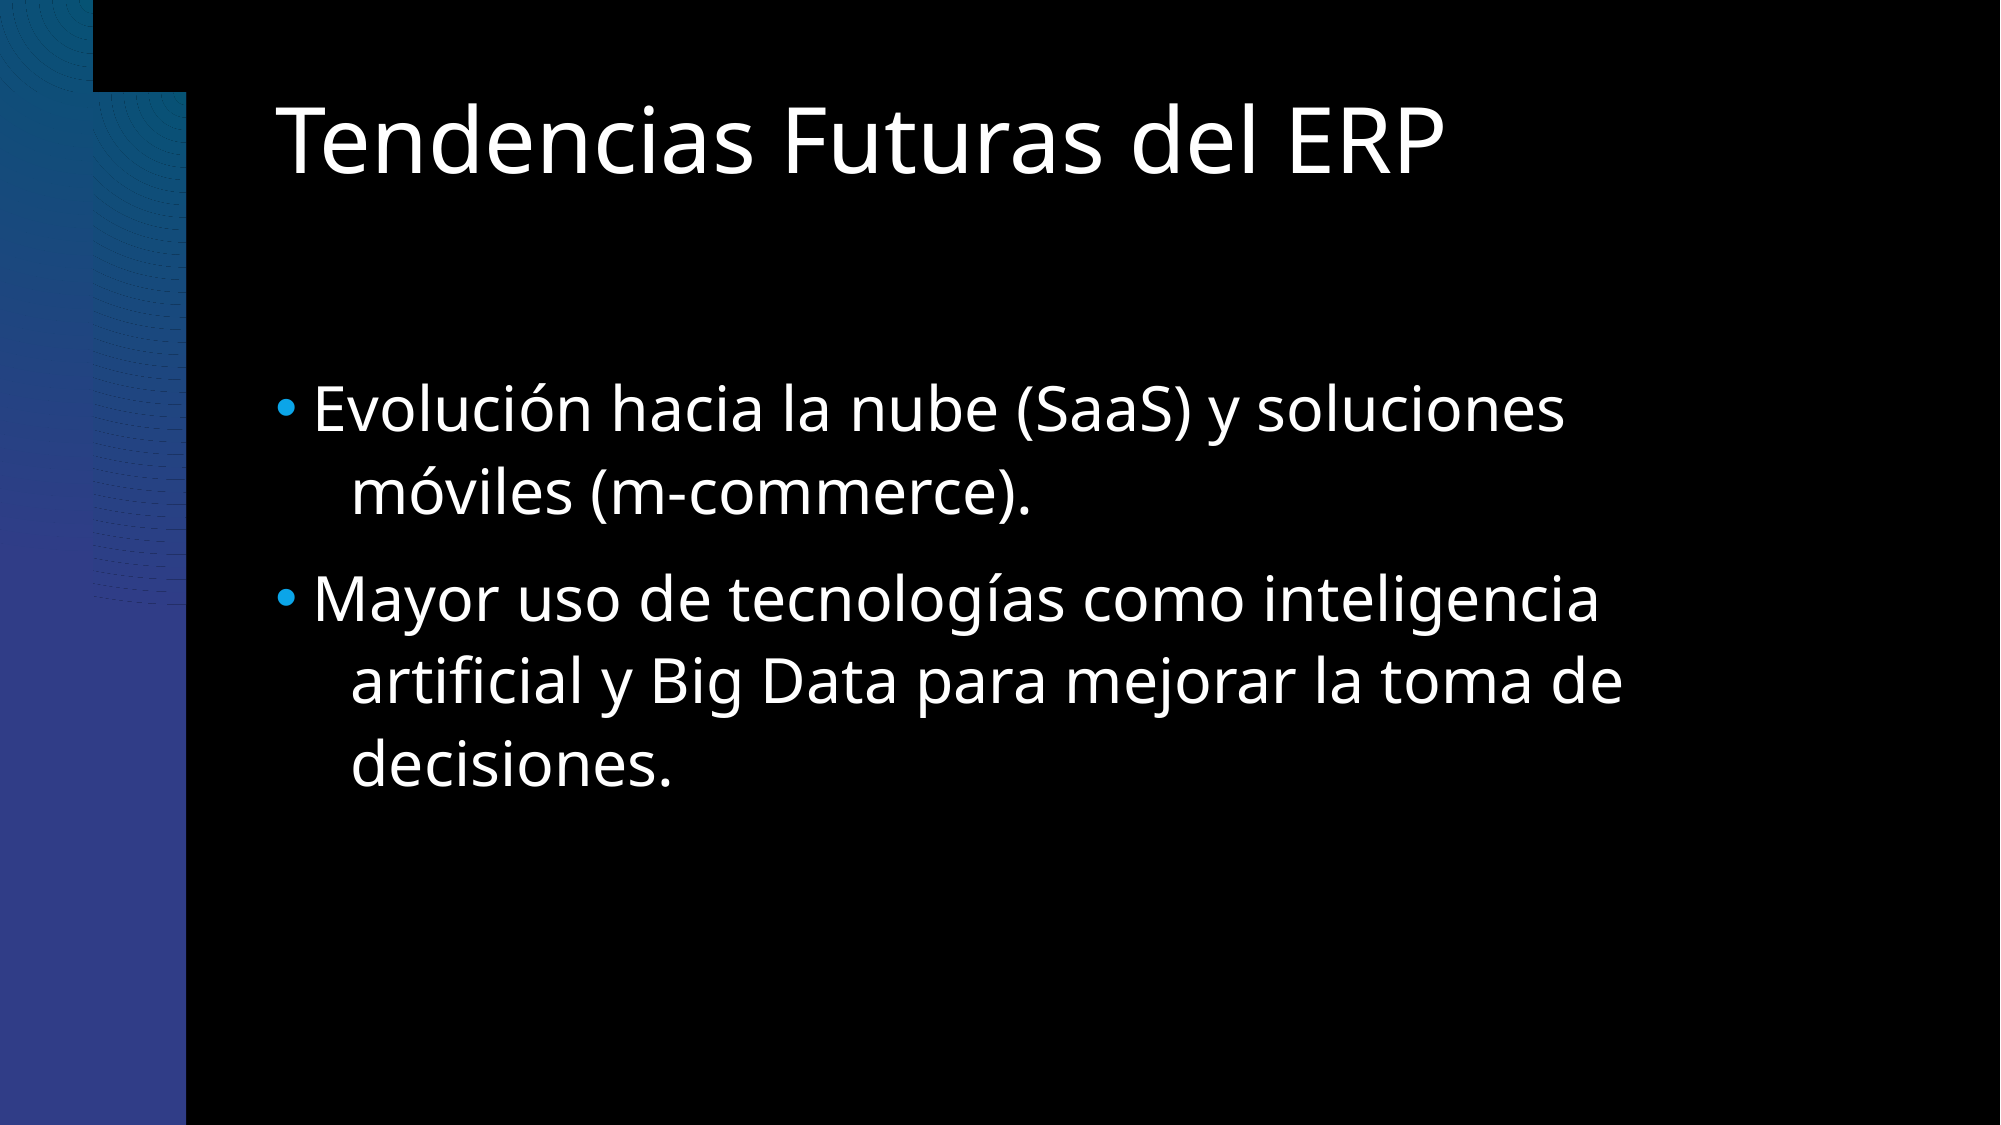

# Tendencias Futuras del ERP
Evolución hacia la nube (SaaS) y soluciones móviles (m-commerce).
Mayor uso de tecnologías como inteligencia artificial y Big Data para mejorar la toma de decisiones.